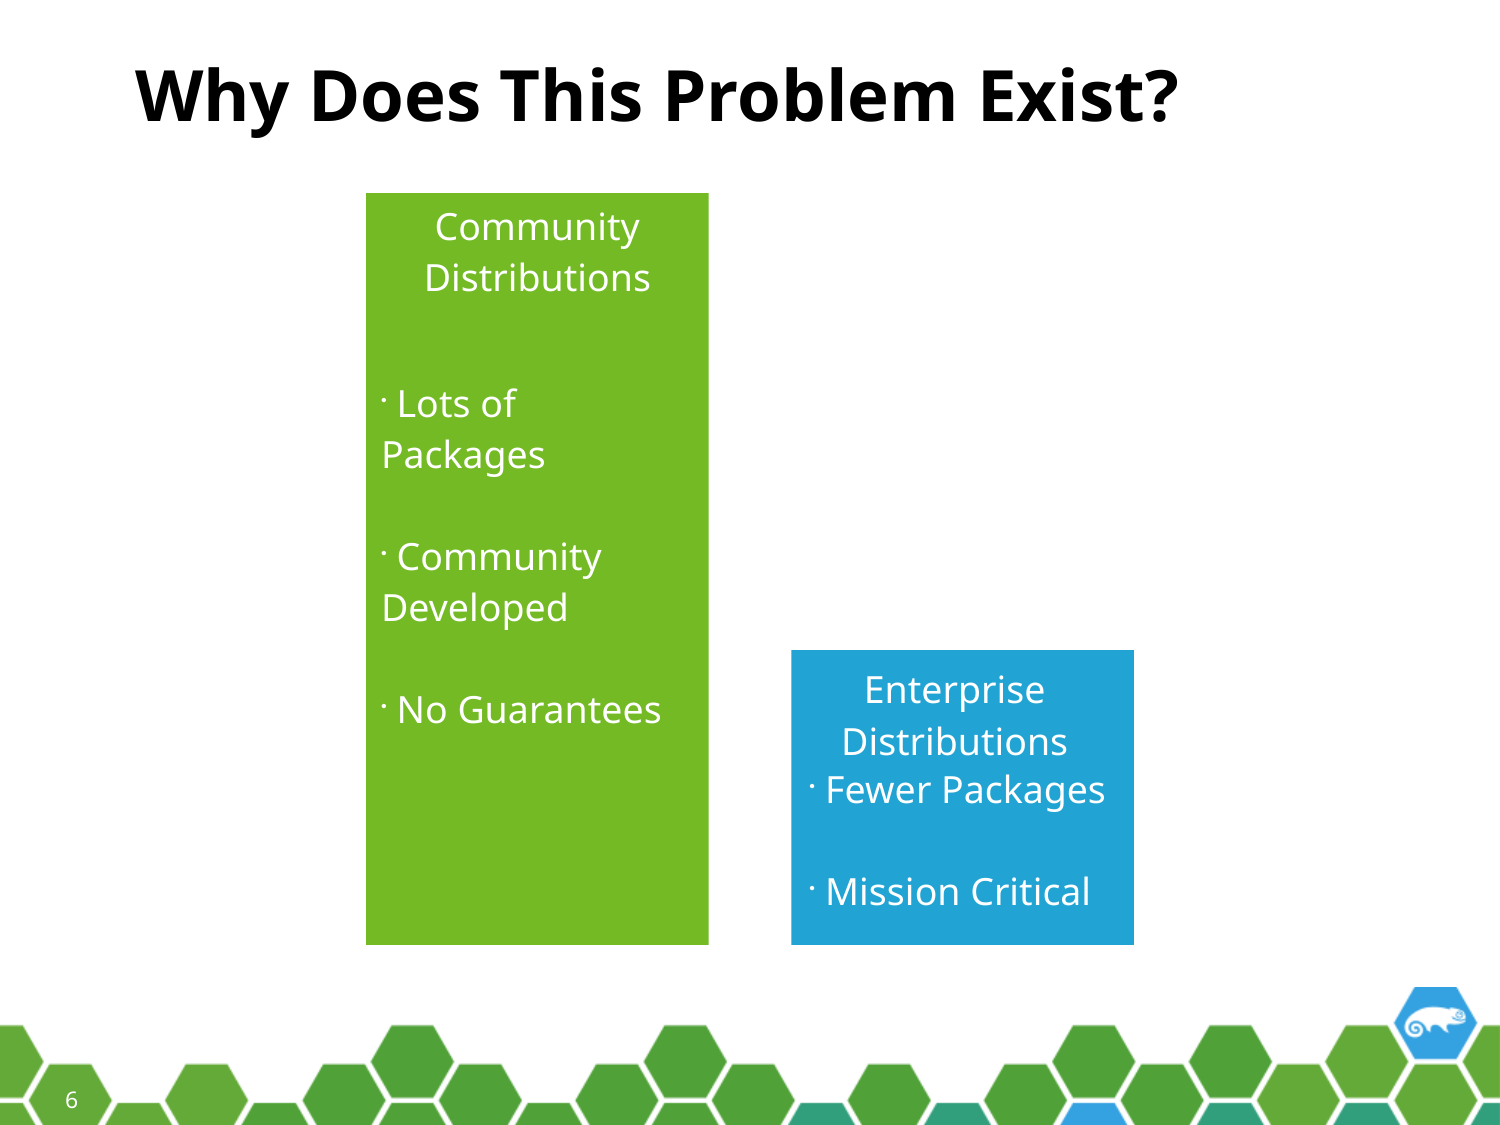

# Why Does This Problem Exist?
Community
Distributions
 Lots of Packages
 Community Developed
 No Guarantees
Enterprise
Distributions
 Fewer Packages
 Mission Critical